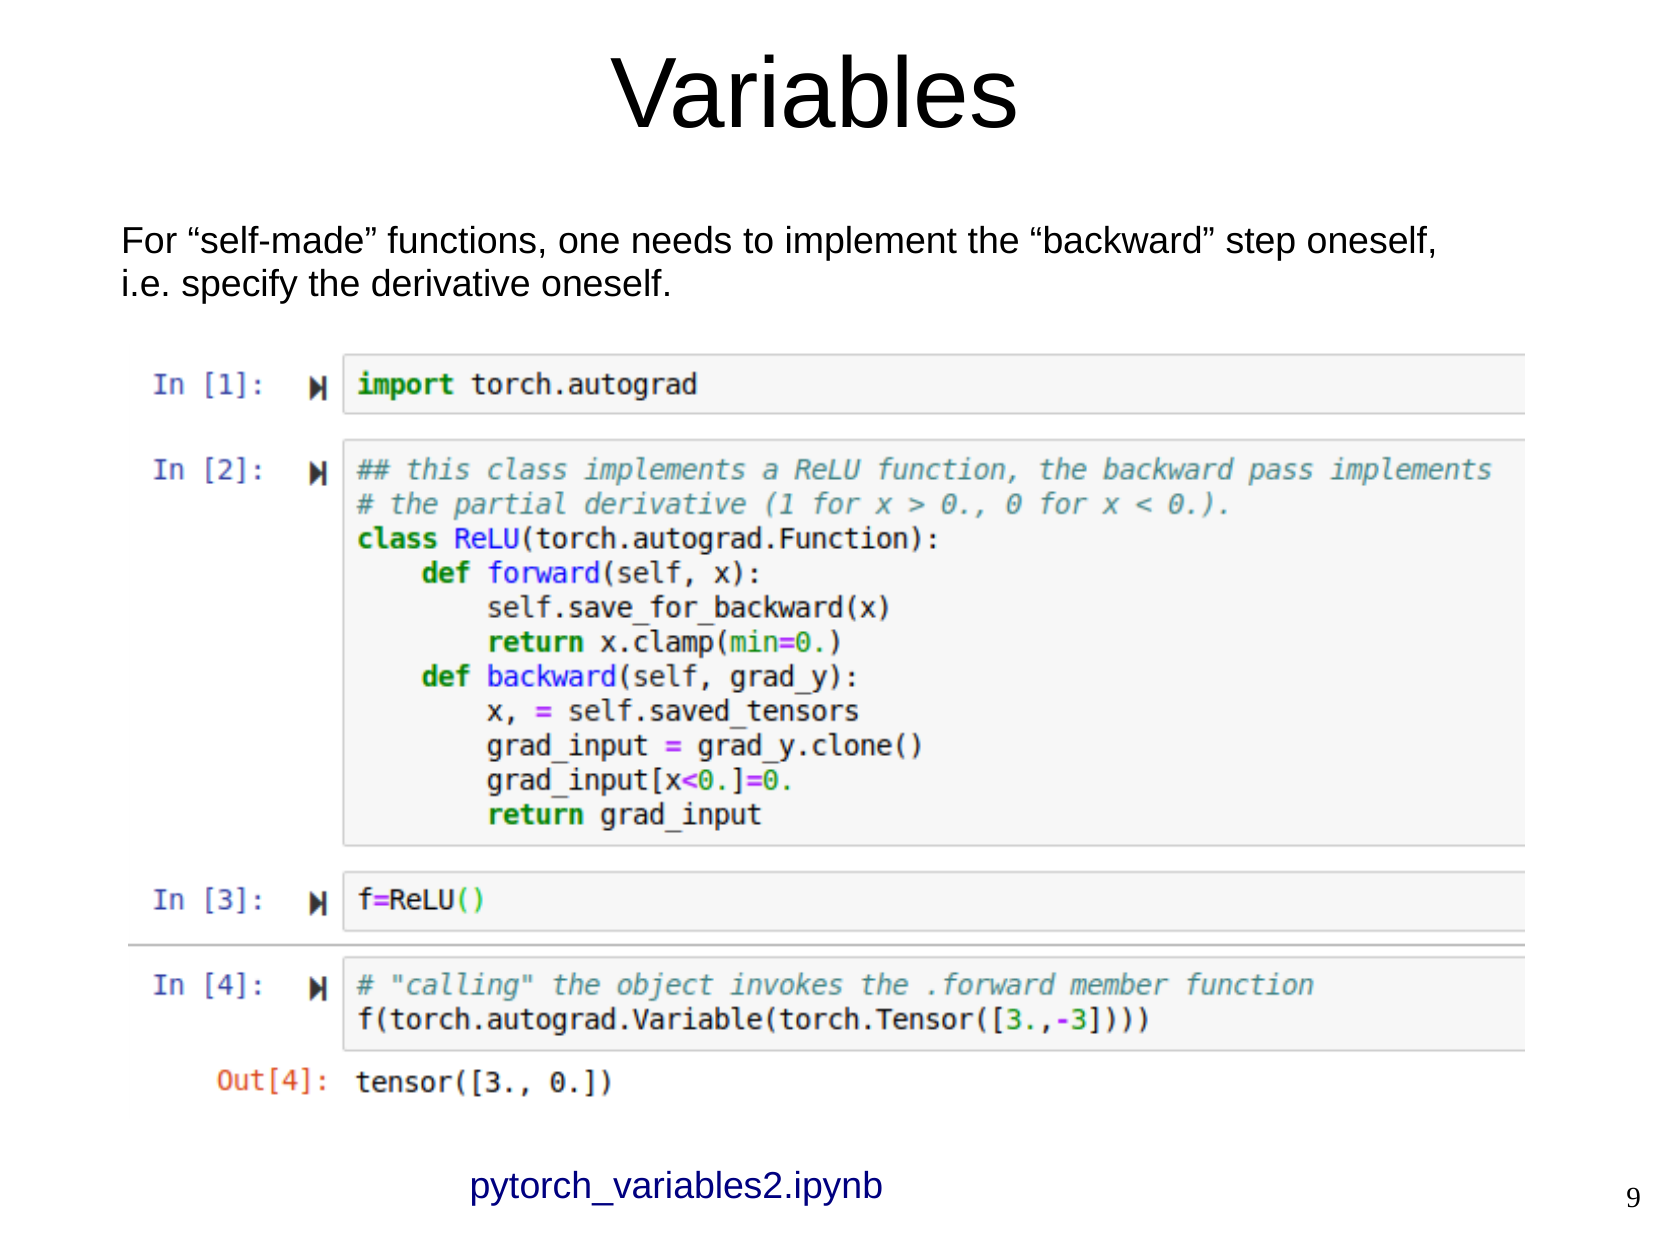

Variables
For “self-made” functions, one needs to implement the “backward” step oneself,
i.e. specify the derivative oneself.
pytorch_variables2.ipynb